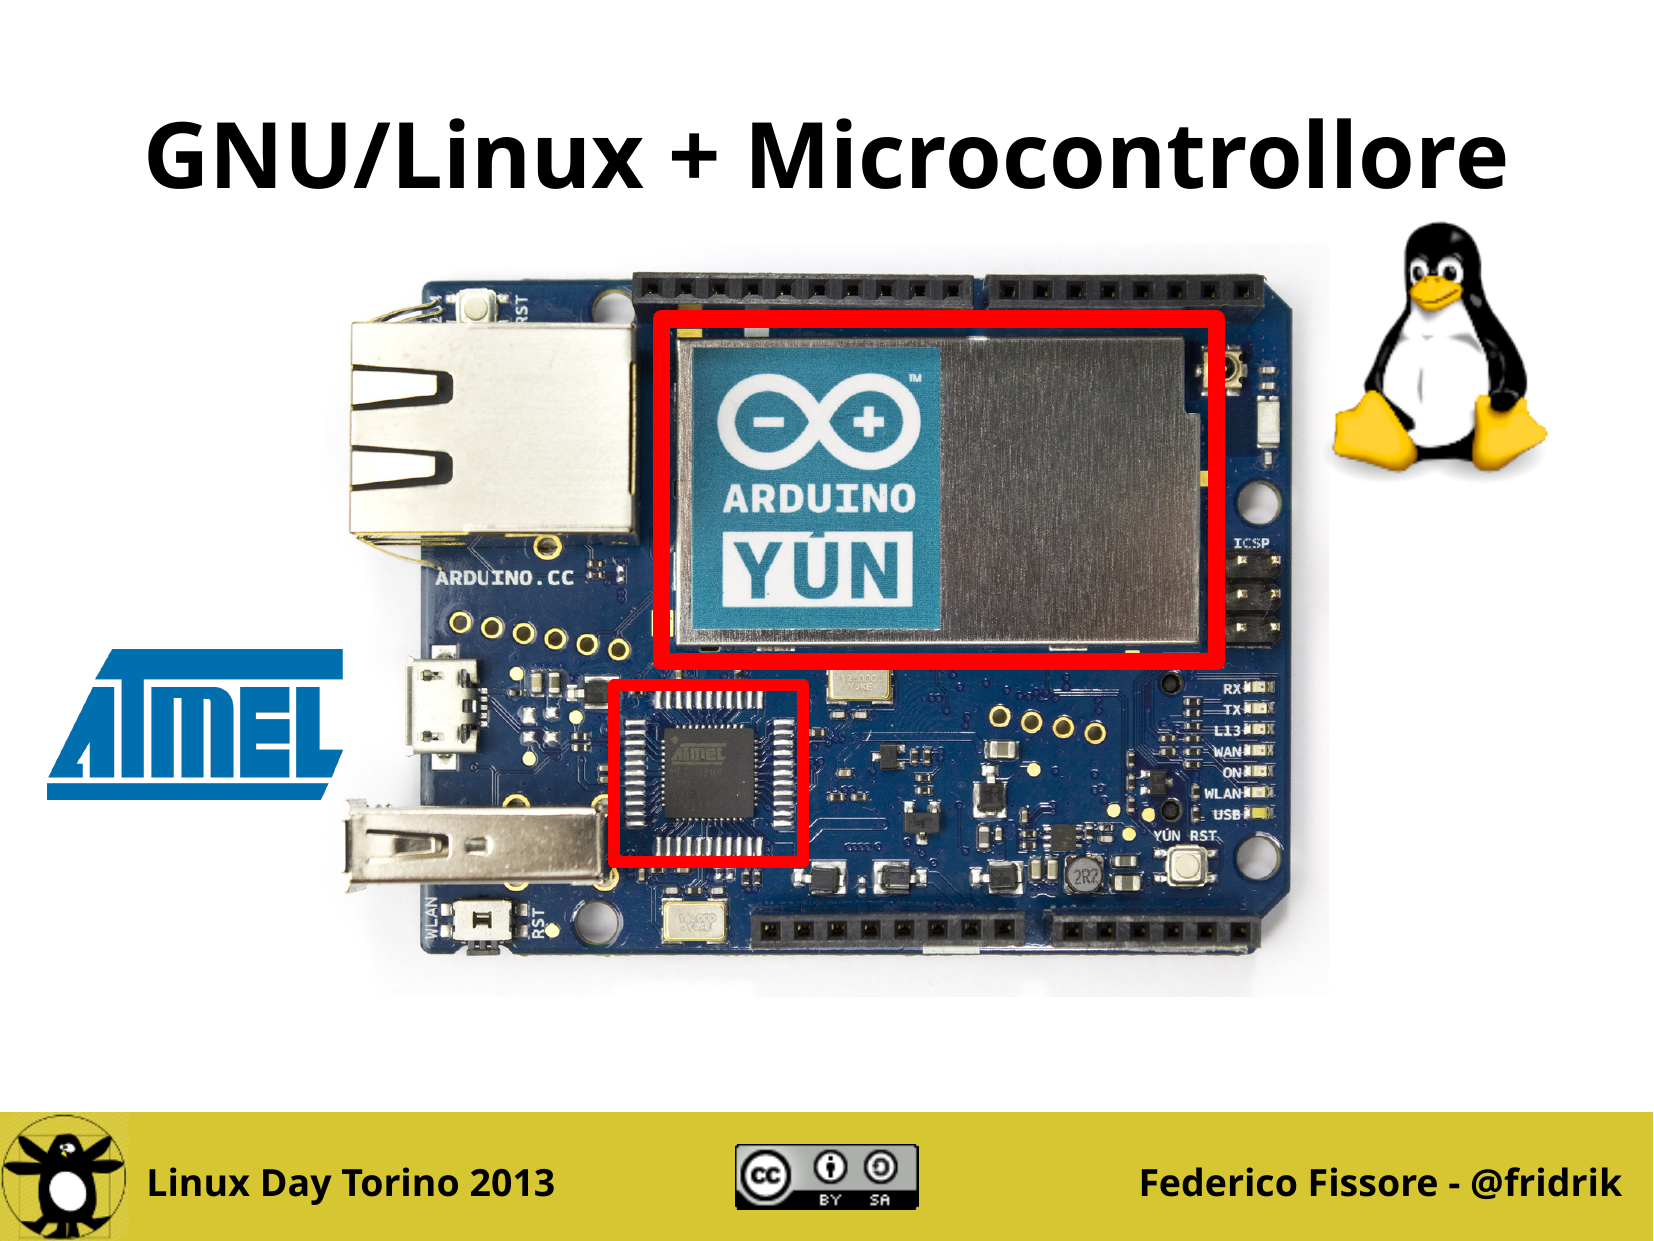

# GNU/Linux + Microcontrollore
Linux Day Torino 2013
Federico Fissore - @fridrik